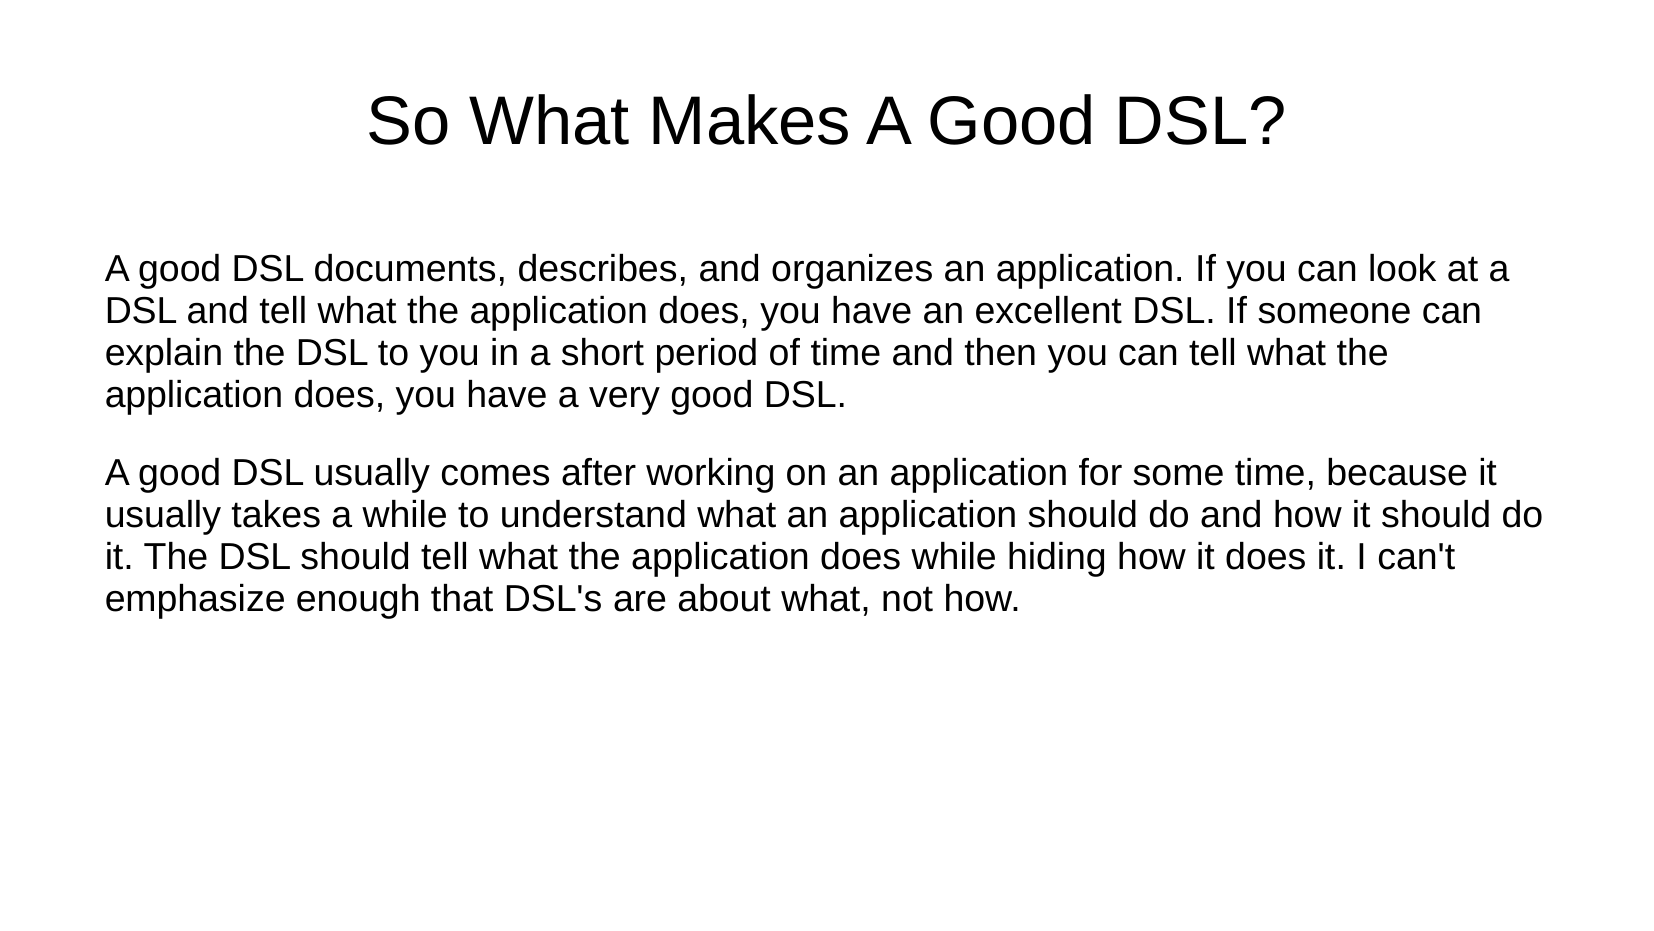

# So What Makes A Good DSL?
A good DSL documents, describes, and organizes an application. If you can look at a DSL and tell what the application does, you have an excellent DSL. If someone can explain the DSL to you in a short period of time and then you can tell what the application does, you have a very good DSL.
A good DSL usually comes after working on an application for some time, because it usually takes a while to understand what an application should do and how it should do it. The DSL should tell what the application does while hiding how it does it. I can't emphasize enough that DSL's are about what, not how.